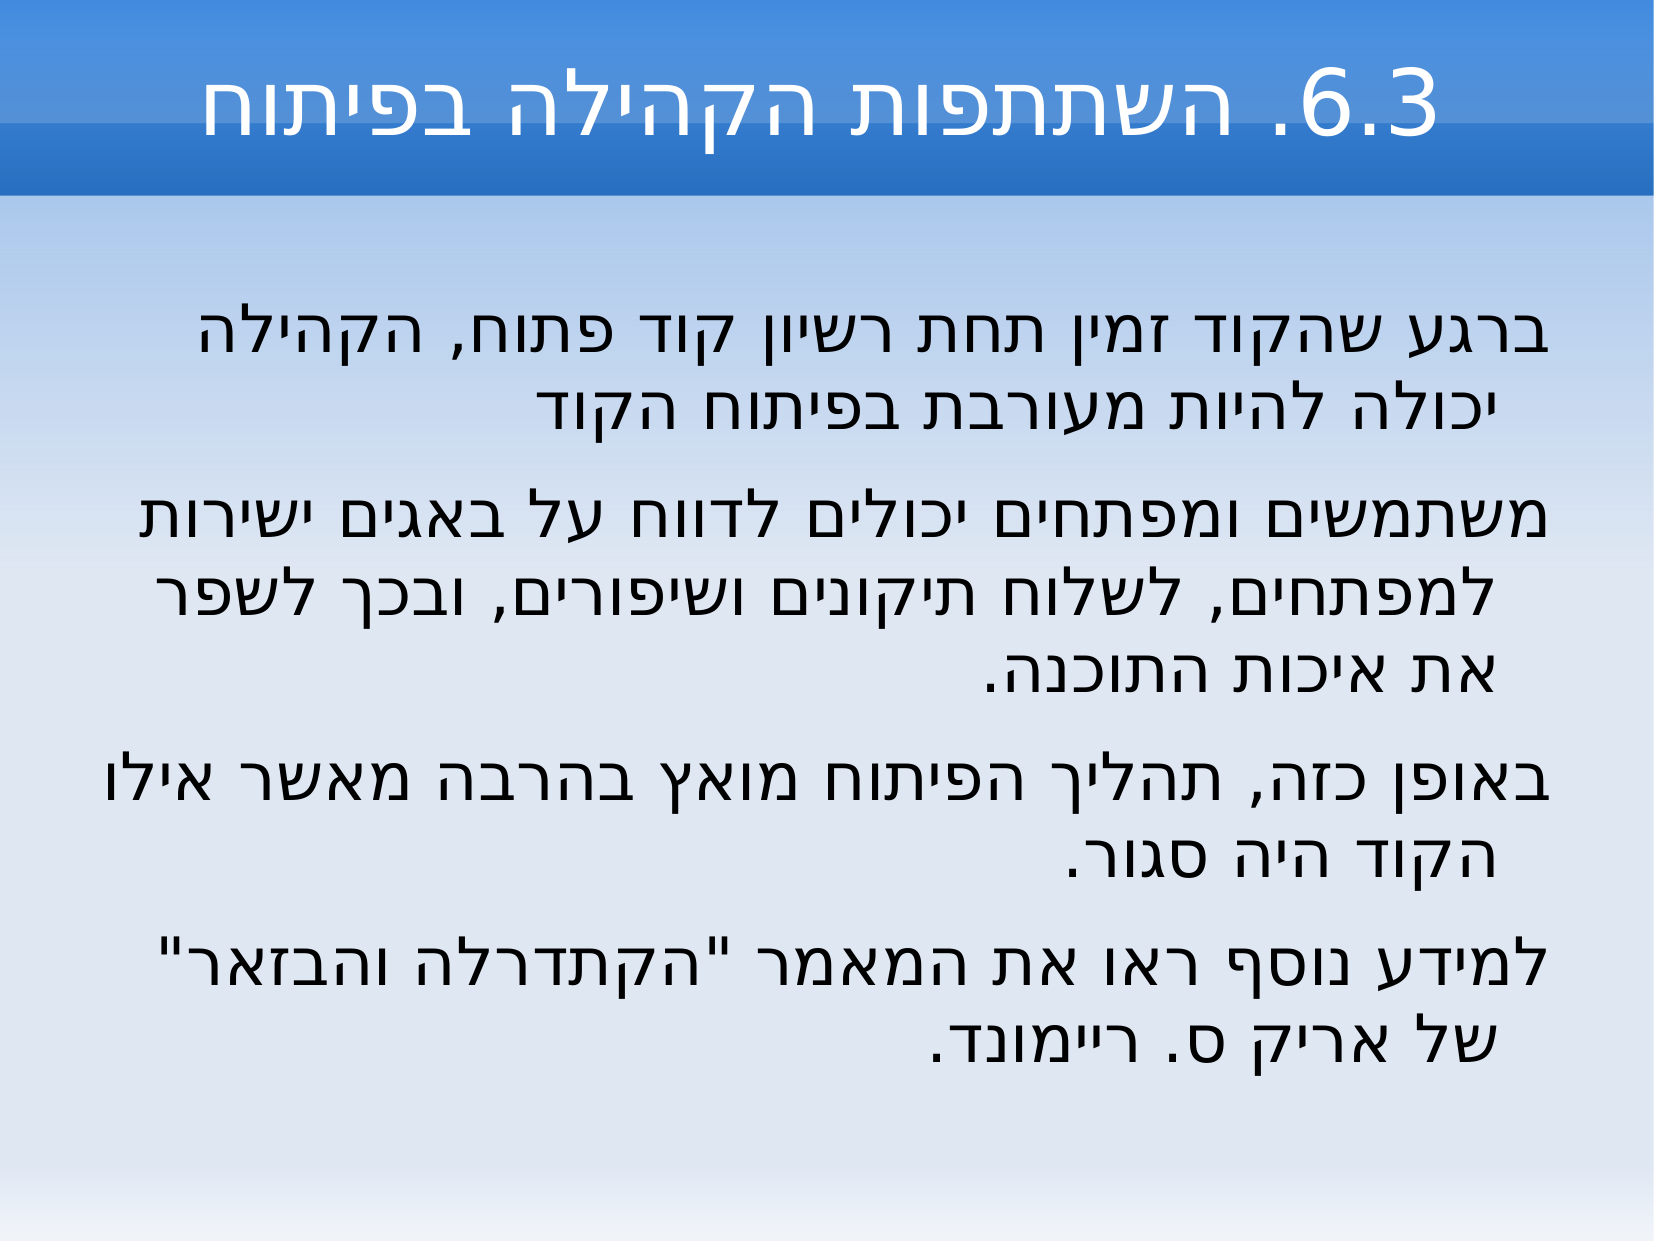

# 6.3. השתתפות הקהילה בפיתוח
ברגע שהקוד זמין תחת רשיון קוד פתוח, הקהילה יכולה להיות מעורבת בפיתוח הקוד
משתמשים ומפתחים יכולים לדווח על באגים ישירות למפתחים, לשלוח תיקונים ושיפורים, ובכך לשפר את איכות התוכנה.
באופן כזה, תהליך הפיתוח מואץ בהרבה מאשר אילו הקוד היה סגור.
למידע נוסף ראו את המאמר "הקתדרלה והבזאר" של אריק ס. ריימונד.